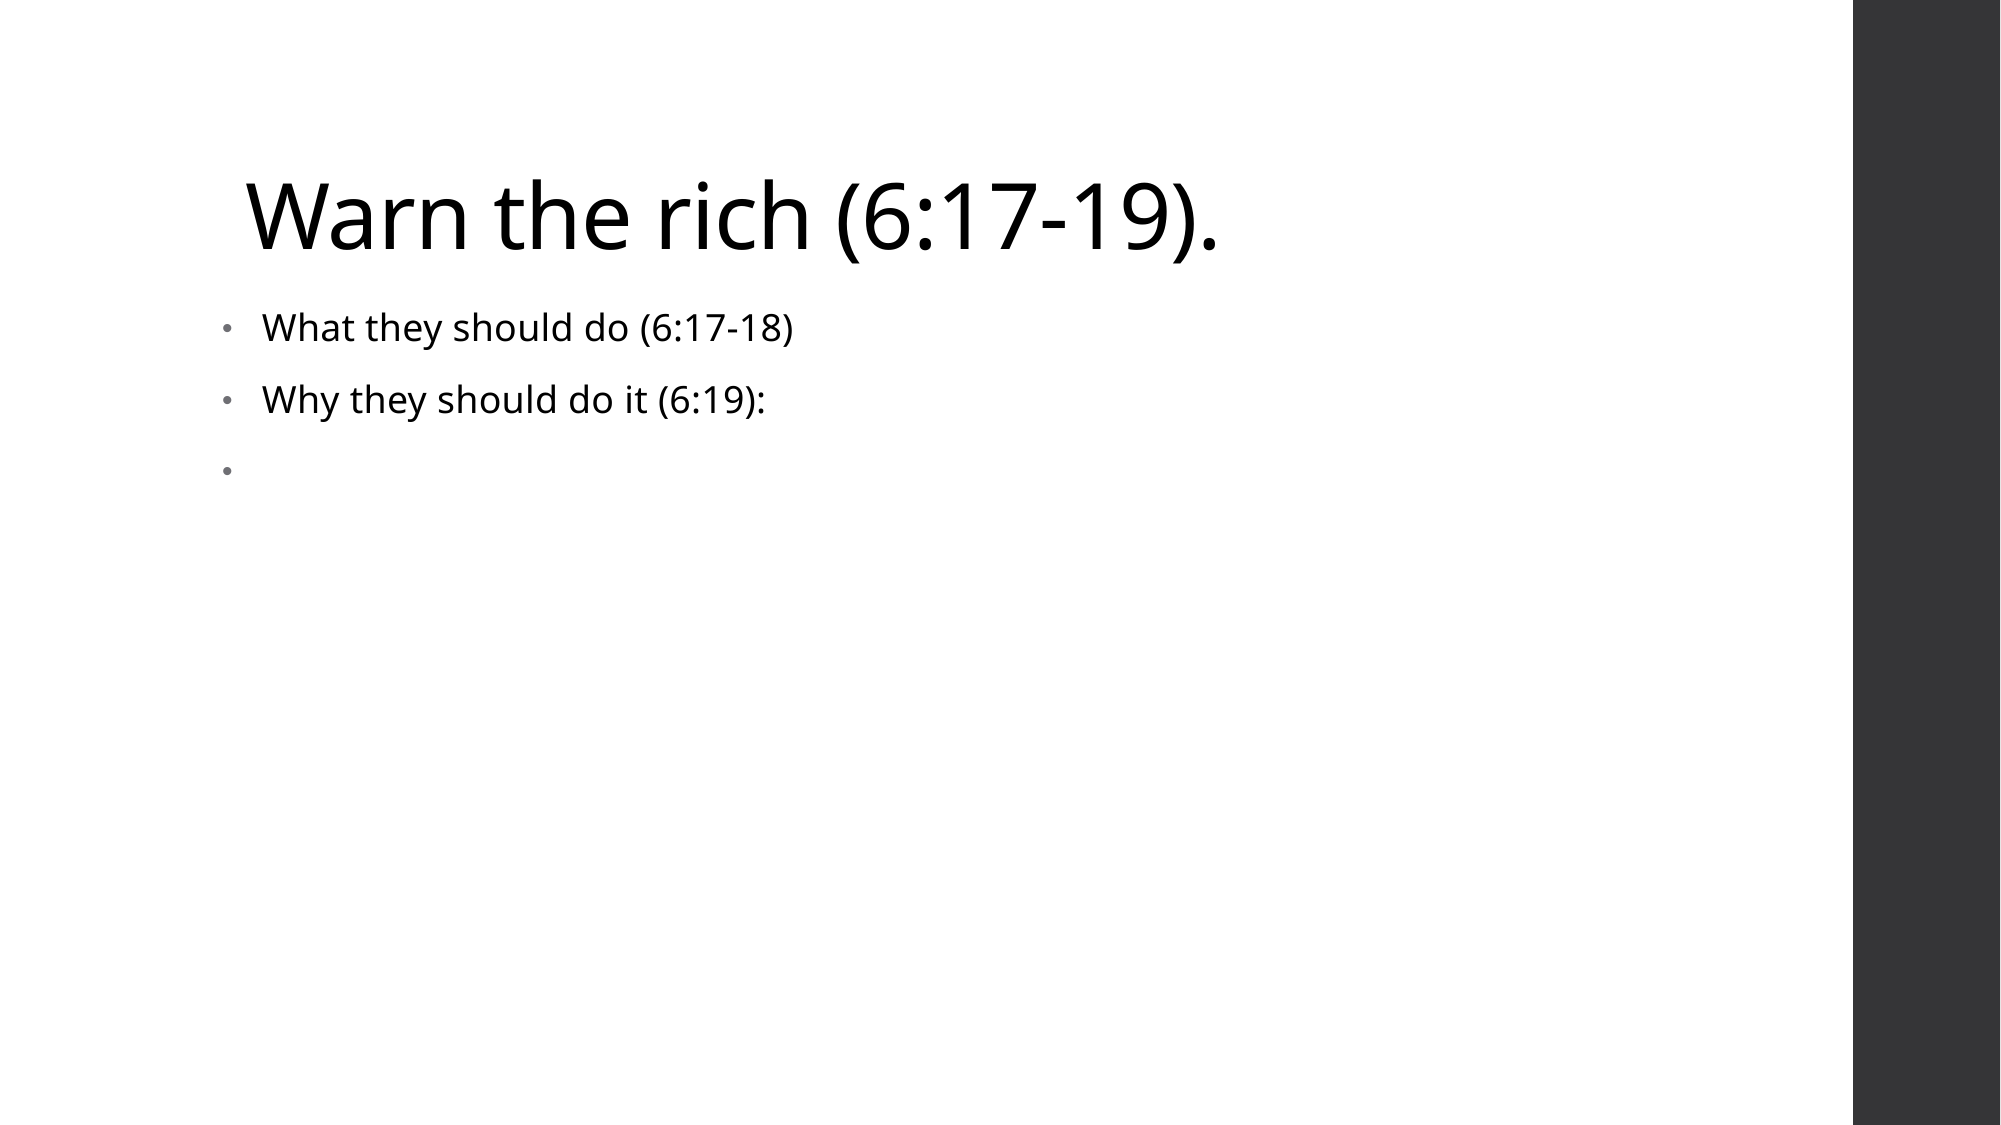

# Warn the rich (6:17-19).
 What they should do (6:17-18)
 Why they should do it (6:19):